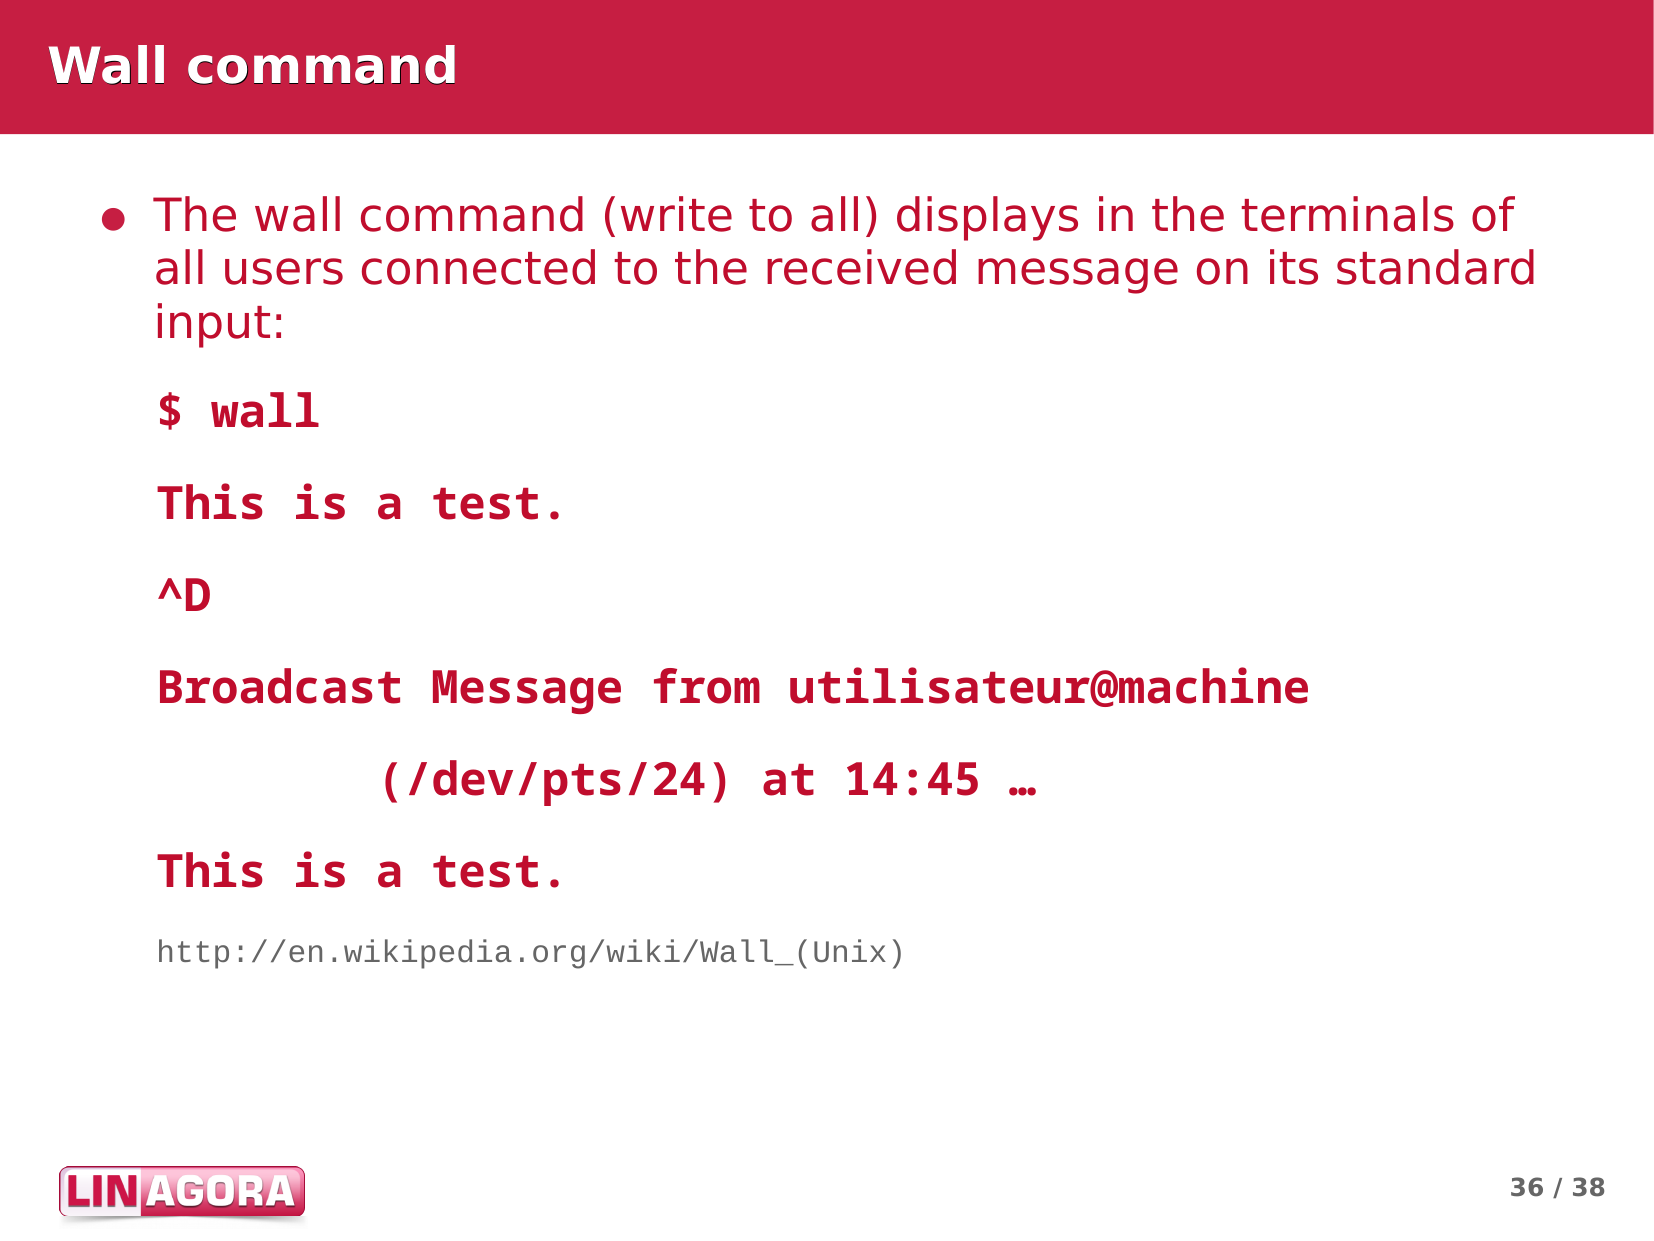

# Wall command
The wall command (write to all) displays in the terminals of all users connected to the received message on its standard input:
$ wall
This is a test.
^D
Broadcast Message from utilisateur@machine
(/dev/pts/24) at 14:45 …
This is a test.
http://en.wikipedia.org/wiki/Wall_(Unix)